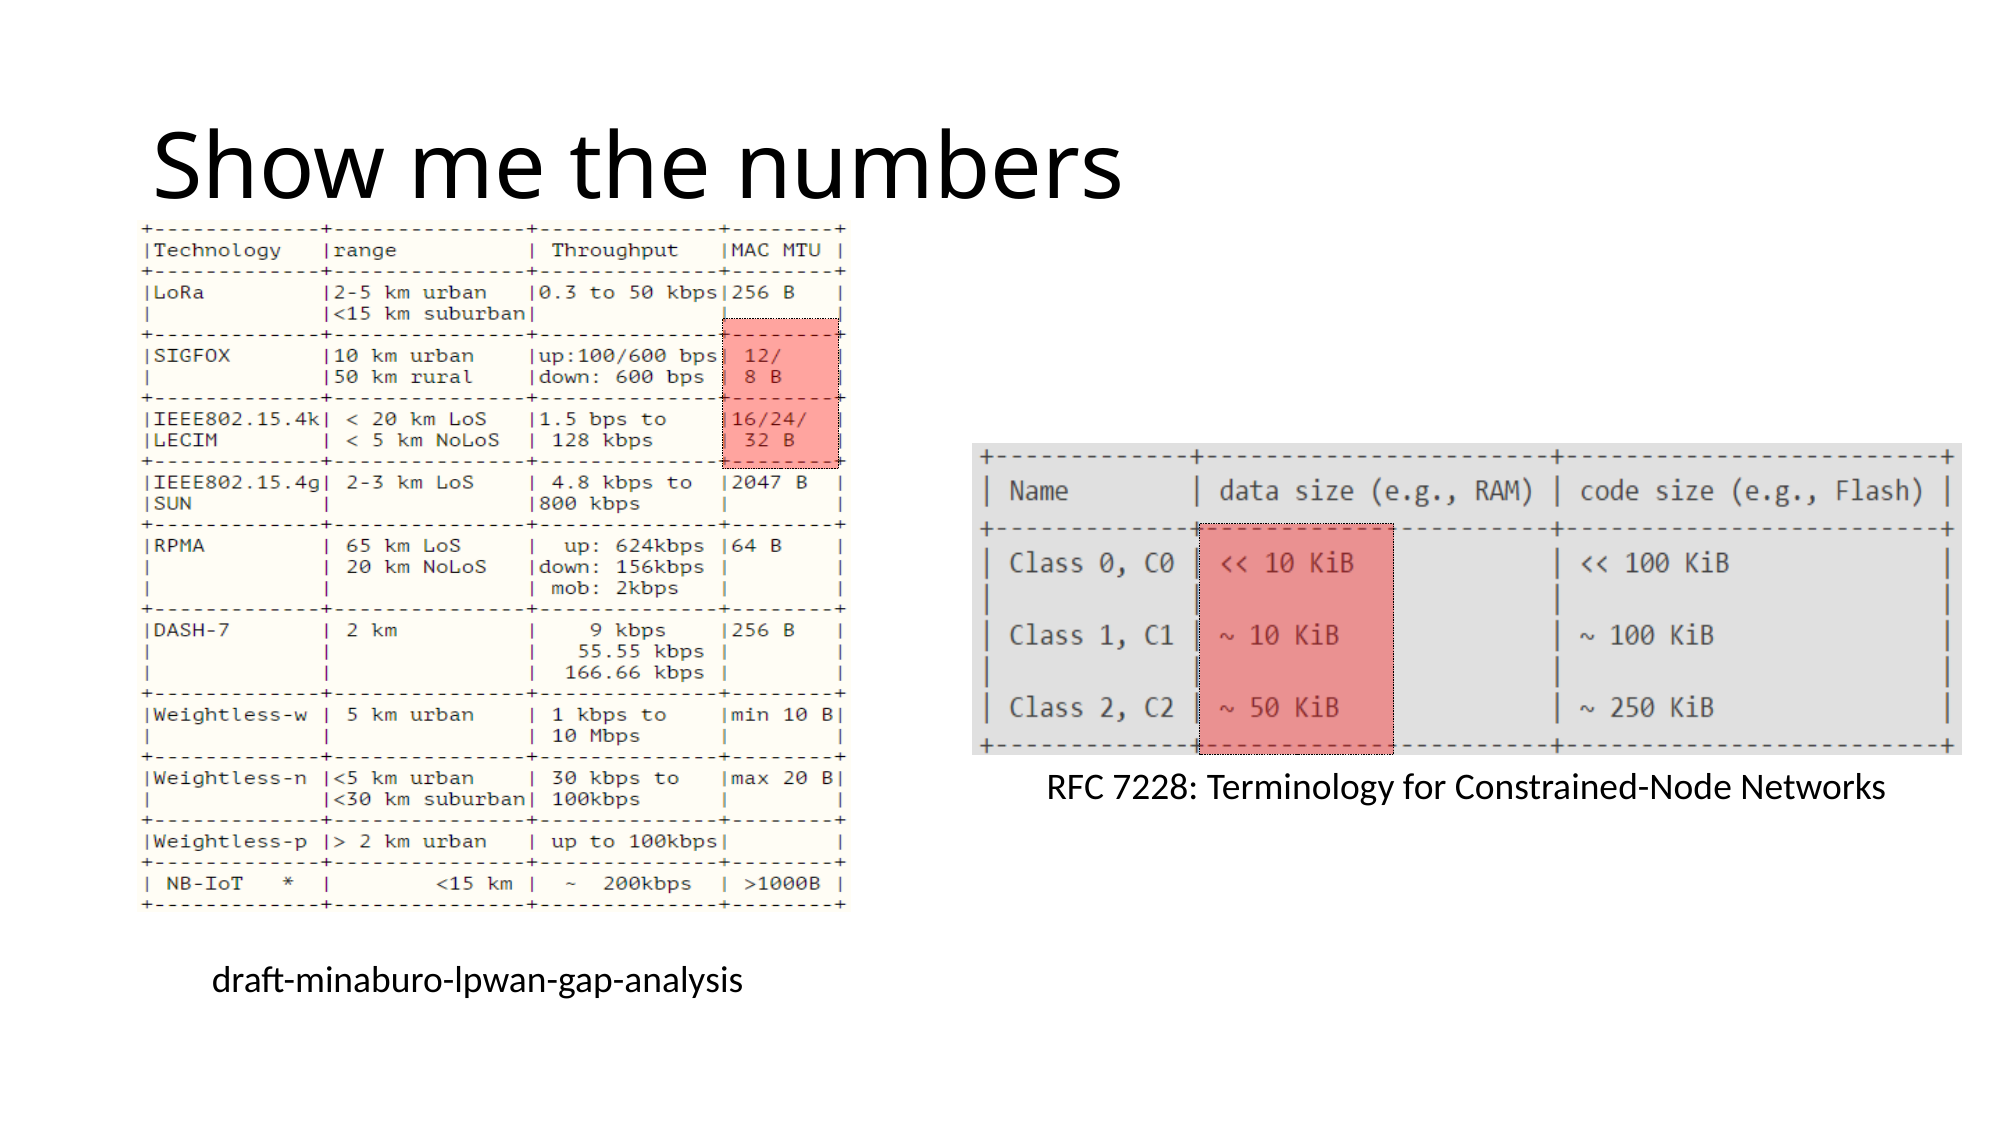

# Show me the numbers
RFC 7228: Terminology for Constrained-Node Networks
draft-minaburo-lpwan-gap-analysis